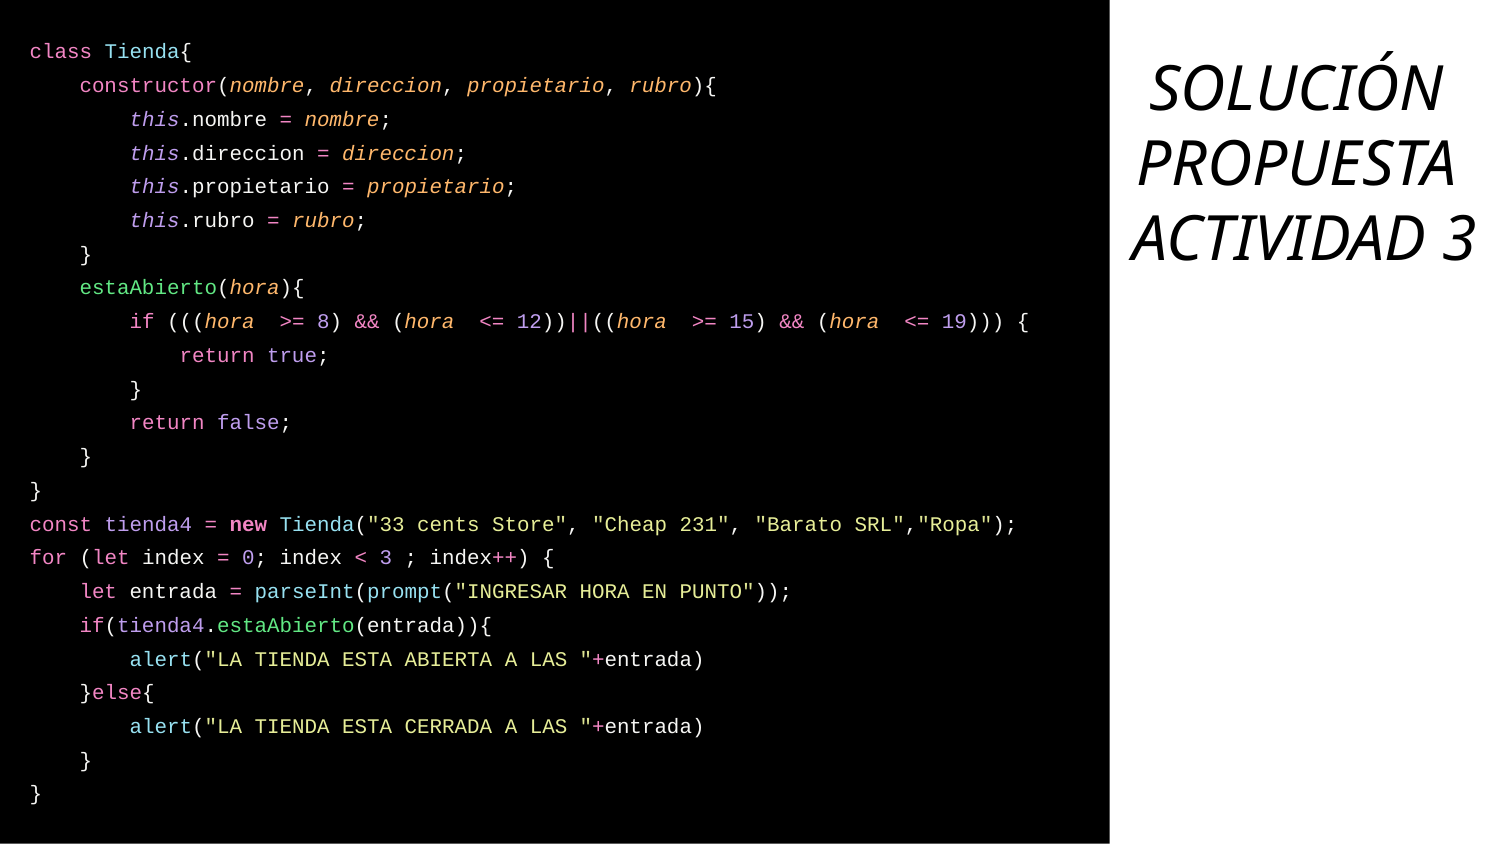

class Tienda{
 constructor(nombre, direccion, propietario, rubro){
 this.nombre = nombre;
 this.direccion = direccion;
 this.propietario = propietario;
 this.rubro = rubro;
 }
 estaAbierto(hora){
 if (((hora >= 8) && (hora <= 12))||((hora >= 15) && (hora <= 19))) {
 return true;
 }
 return false;
 }
}
const tienda4 = new Tienda("33 cents Store", "Cheap 231", "Barato SRL","Ropa");
for (let index = 0; index < 3 ; index++) {
 let entrada = parseInt(prompt("INGRESAR HORA EN PUNTO"));
 if(tienda4.estaAbierto(entrada)){
 alert("LA TIENDA ESTA ABIERTA A LAS "+entrada)
 }else{
 alert("LA TIENDA ESTA CERRADA A LAS "+entrada)
 }
}
SOLUCIÓN
PROPUESTA
ACTIVIDAD 3